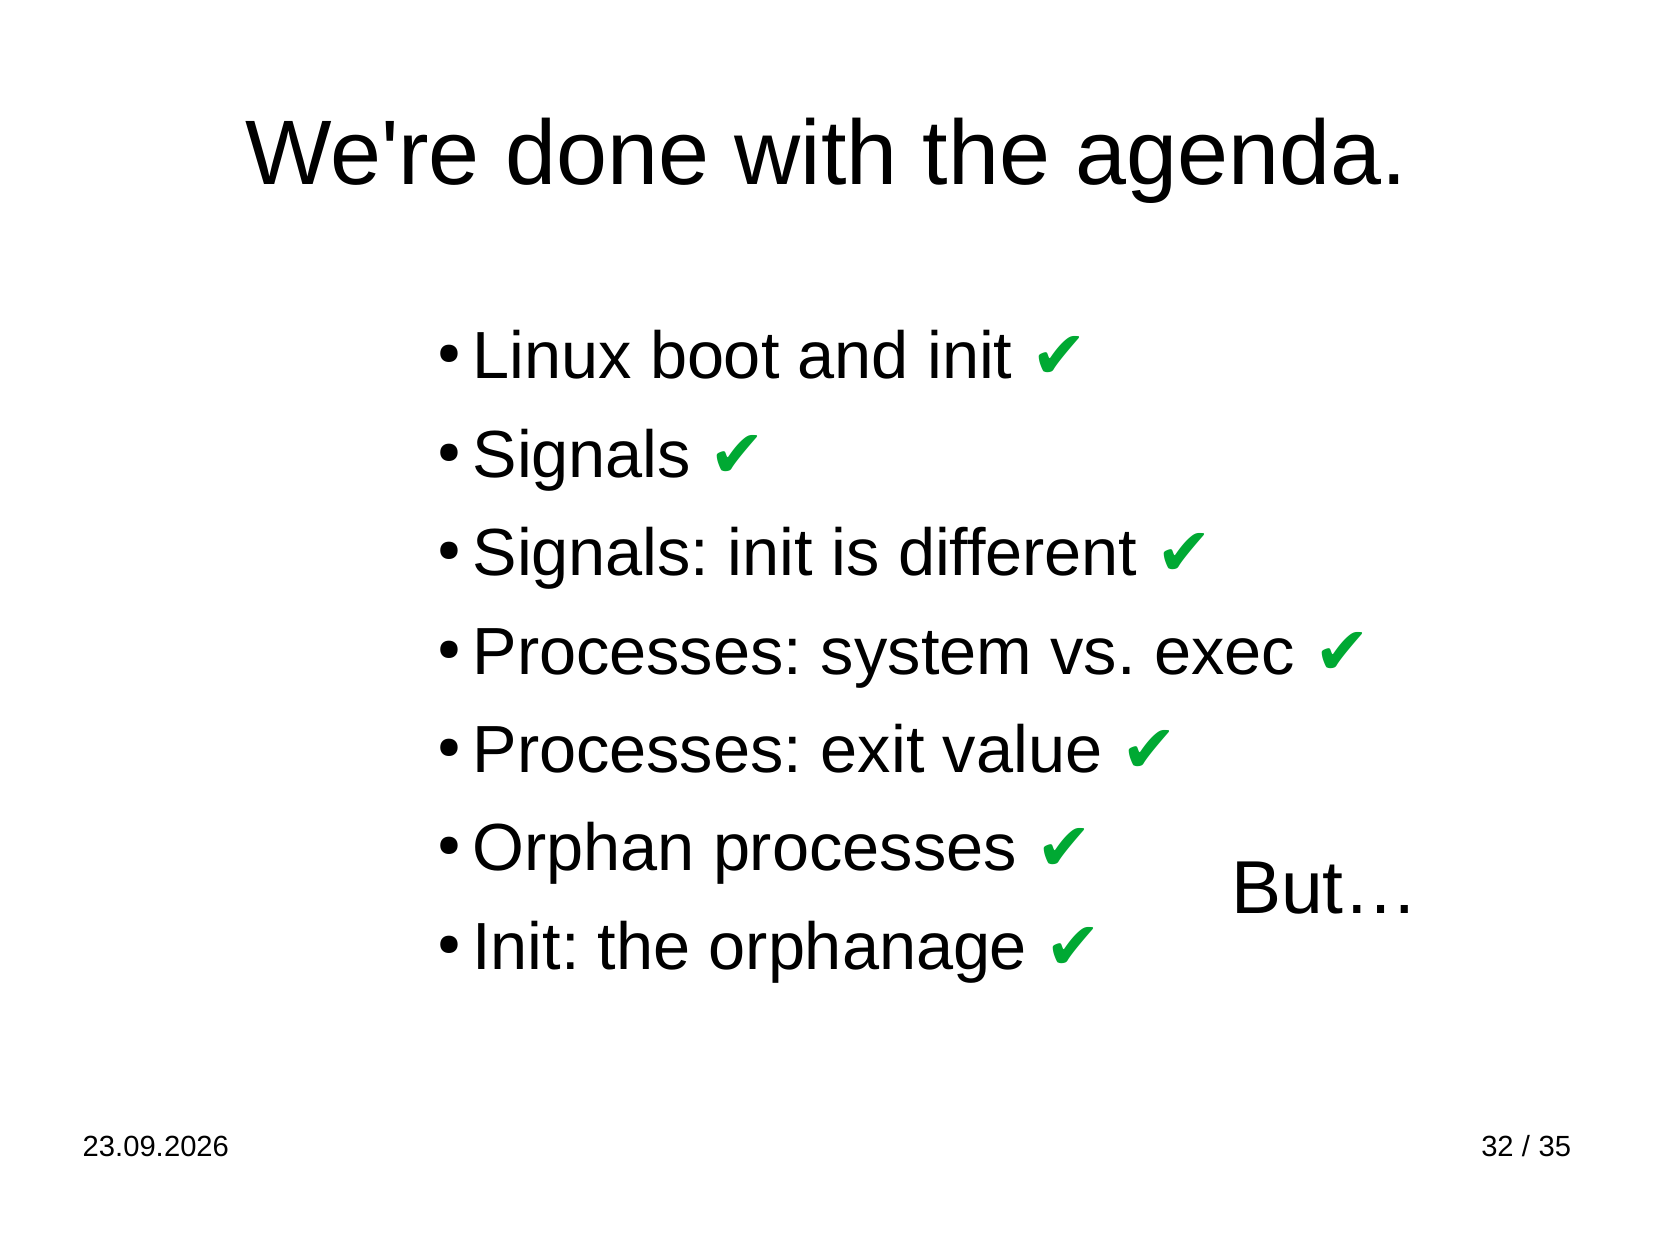

# We're done with the agenda.
Linux boot and init ✔
Signals ✔
Signals: init is different ✔
Processes: system vs. exec ✔
Processes: exit value ✔
Orphan processes ✔
Init: the orphanage ✔
But…